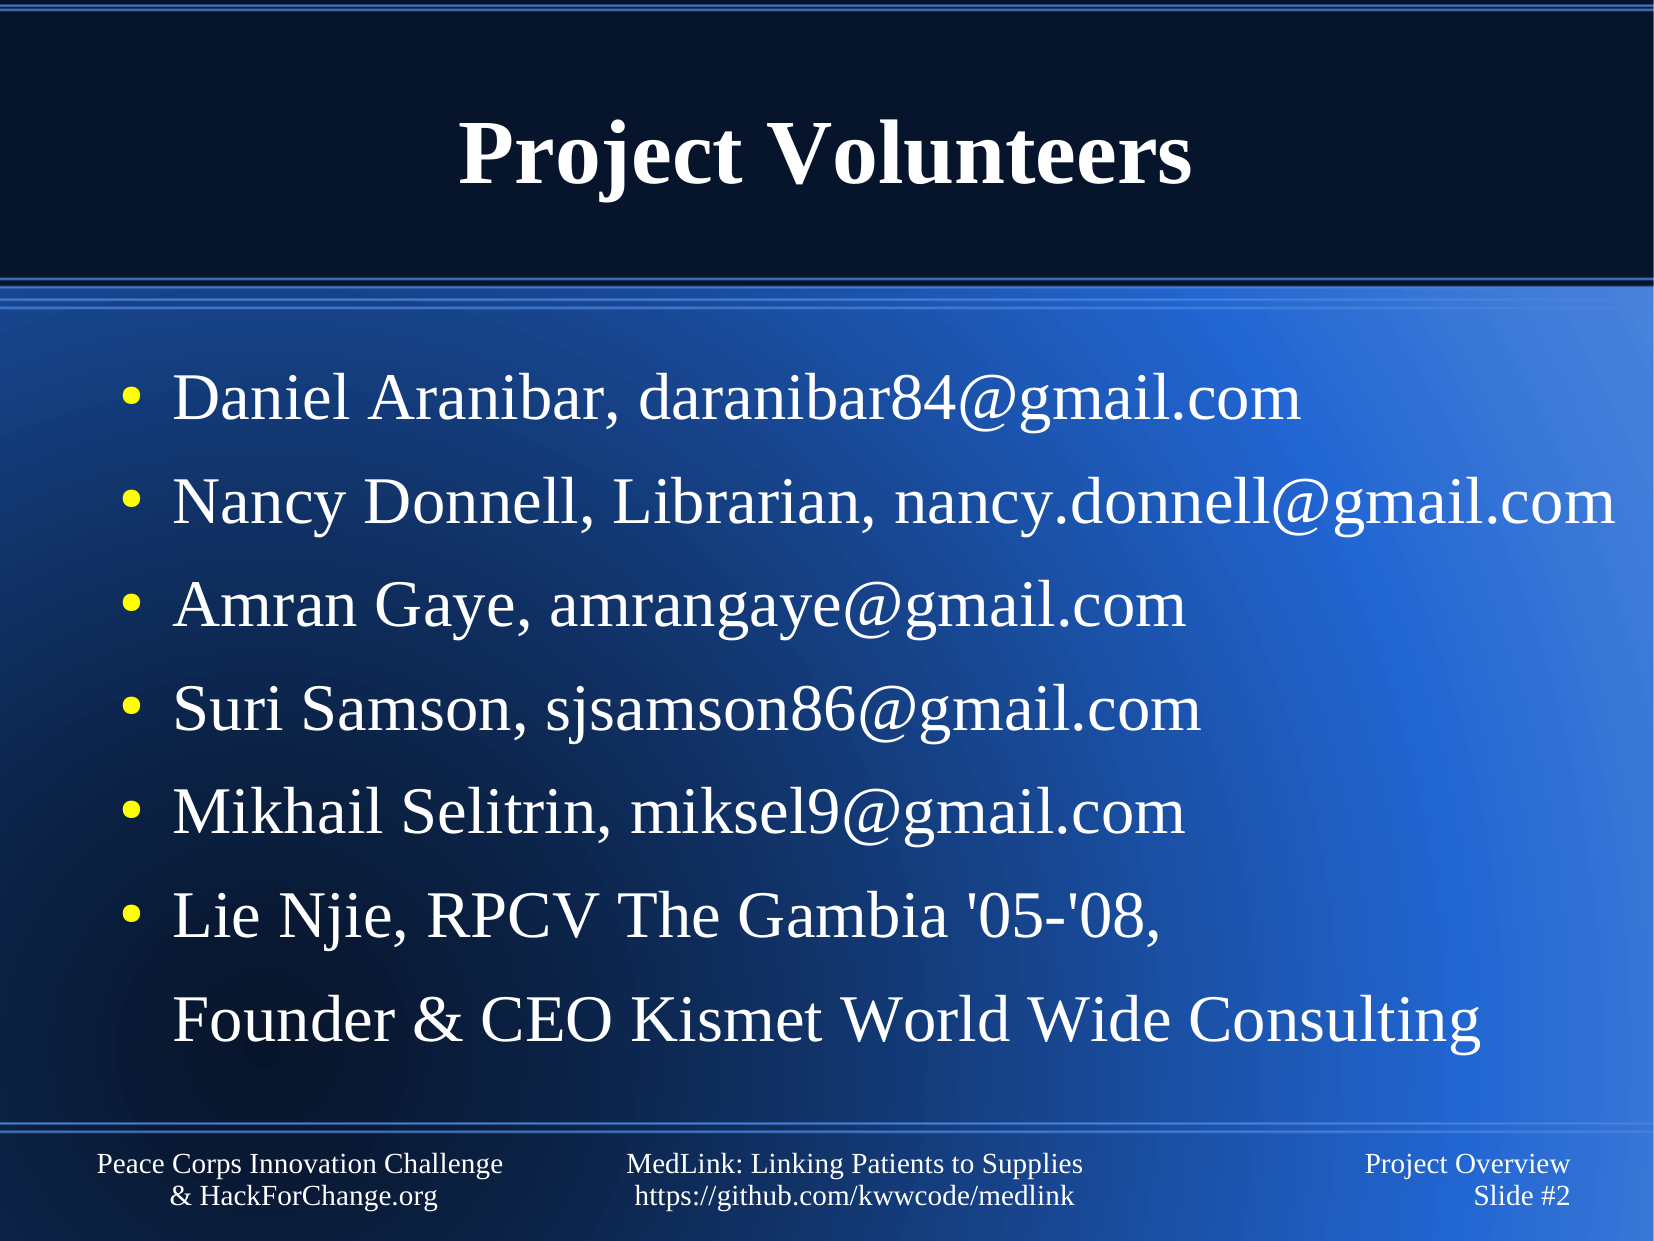

# Project Volunteers
Daniel Aranibar, daranibar84@gmail.com
Nancy Donnell, Librarian, nancy.donnell@gmail.com
Amran Gaye, amrangaye@gmail.com
Suri Samson, sjsamson86@gmail.com
Mikhail Selitrin, miksel9@gmail.com
Lie Njie, RPCV The Gambia '05-'08,
Founder & CEO Kismet World Wide Consulting
2